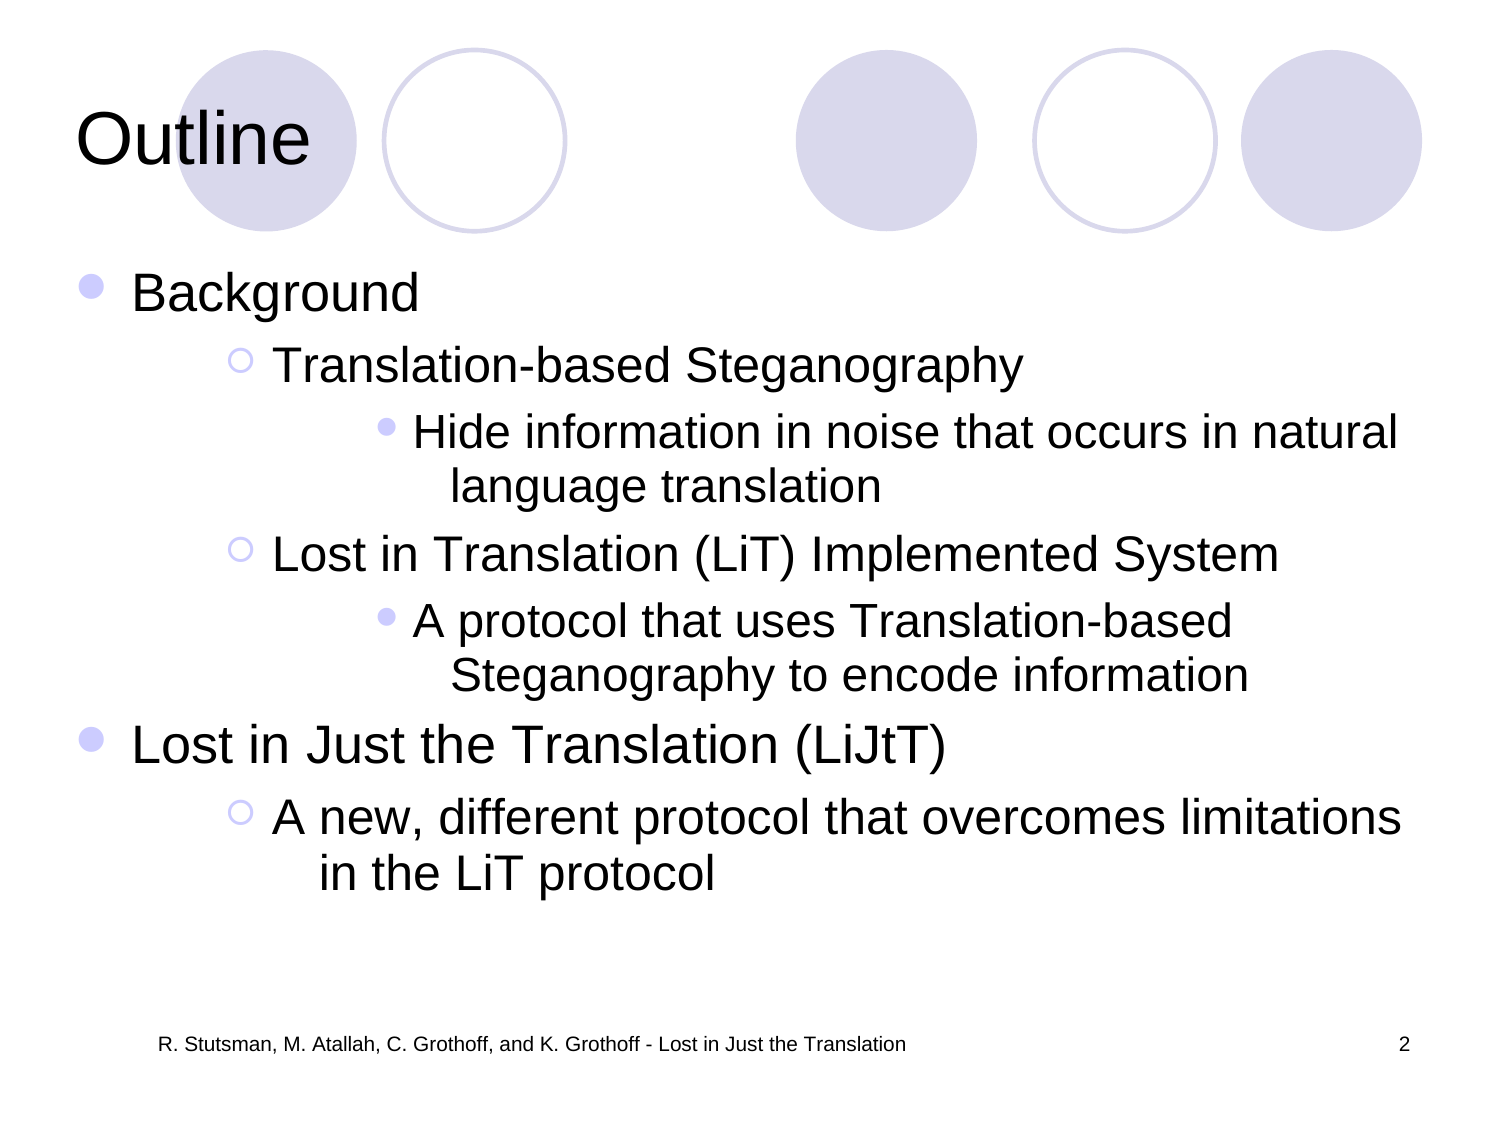

# Outline
Background
Translation-based Steganography
Hide information in noise that occurs in natural language translation
Lost in Translation (LiT) Implemented System
A protocol that uses Translation-based Steganography to encode information
Lost in Just the Translation (LiJtT)
A new, different protocol that overcomes limitations in the LiT protocol
R. Stutsman, M. Atallah, C. Grothoff, and K. Grothoff - Lost in Just the Translation
2